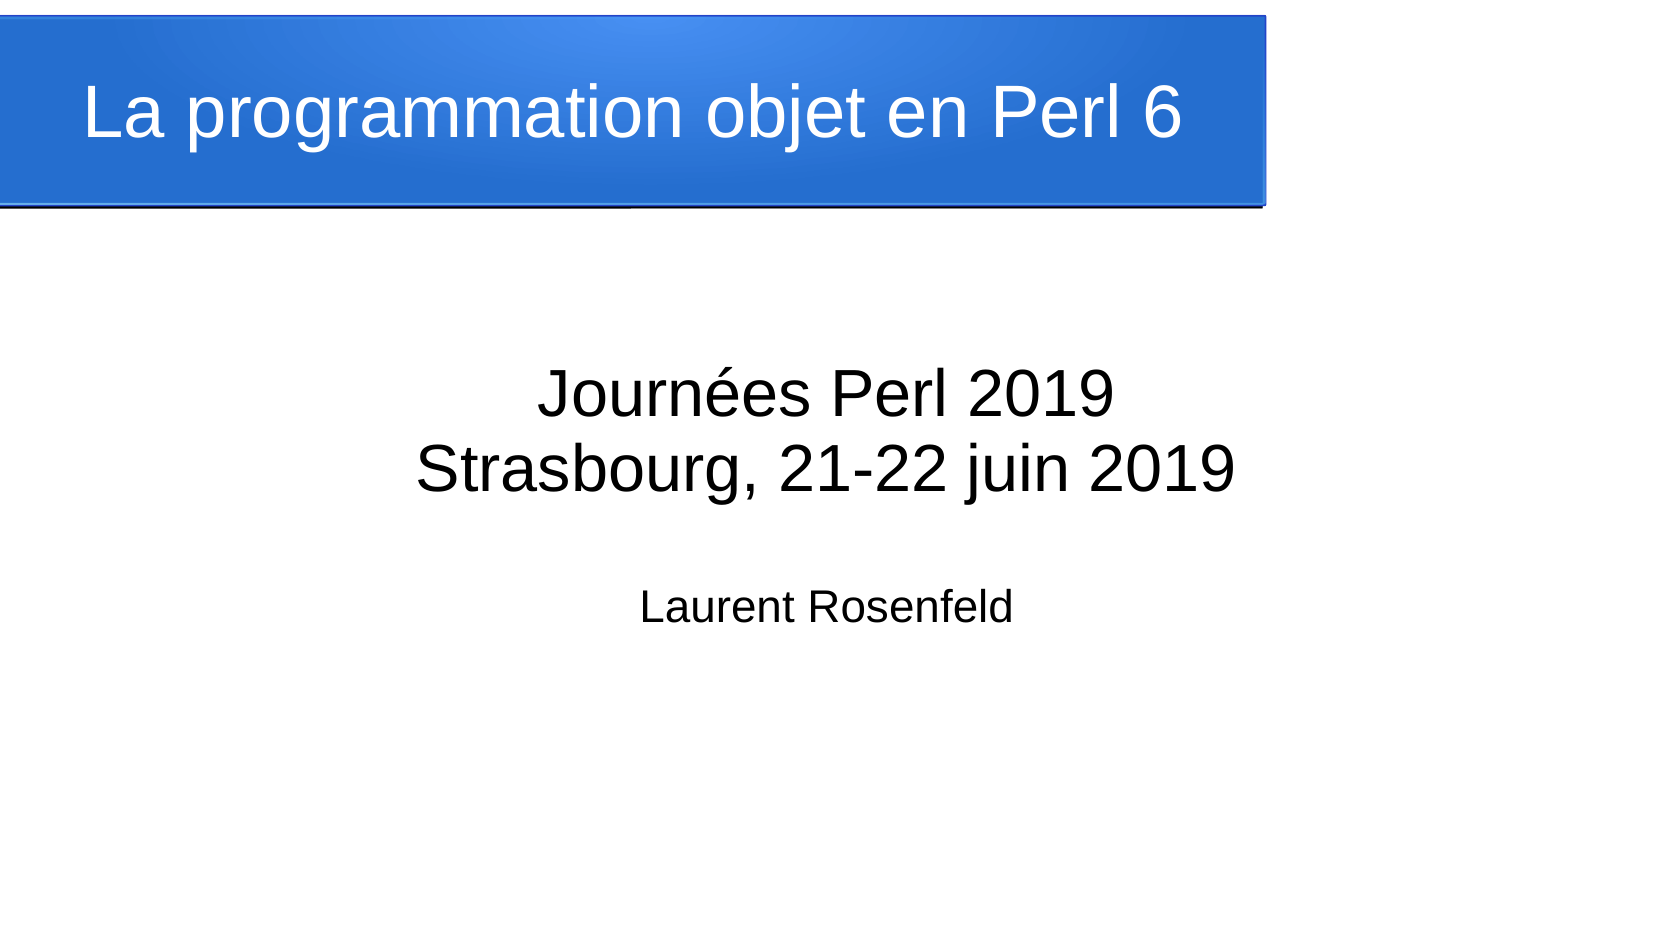

# La programmation objet en Perl 6
Journées Perl 2019
Strasbourg, 21-22 juin 2019
Laurent Rosenfeld